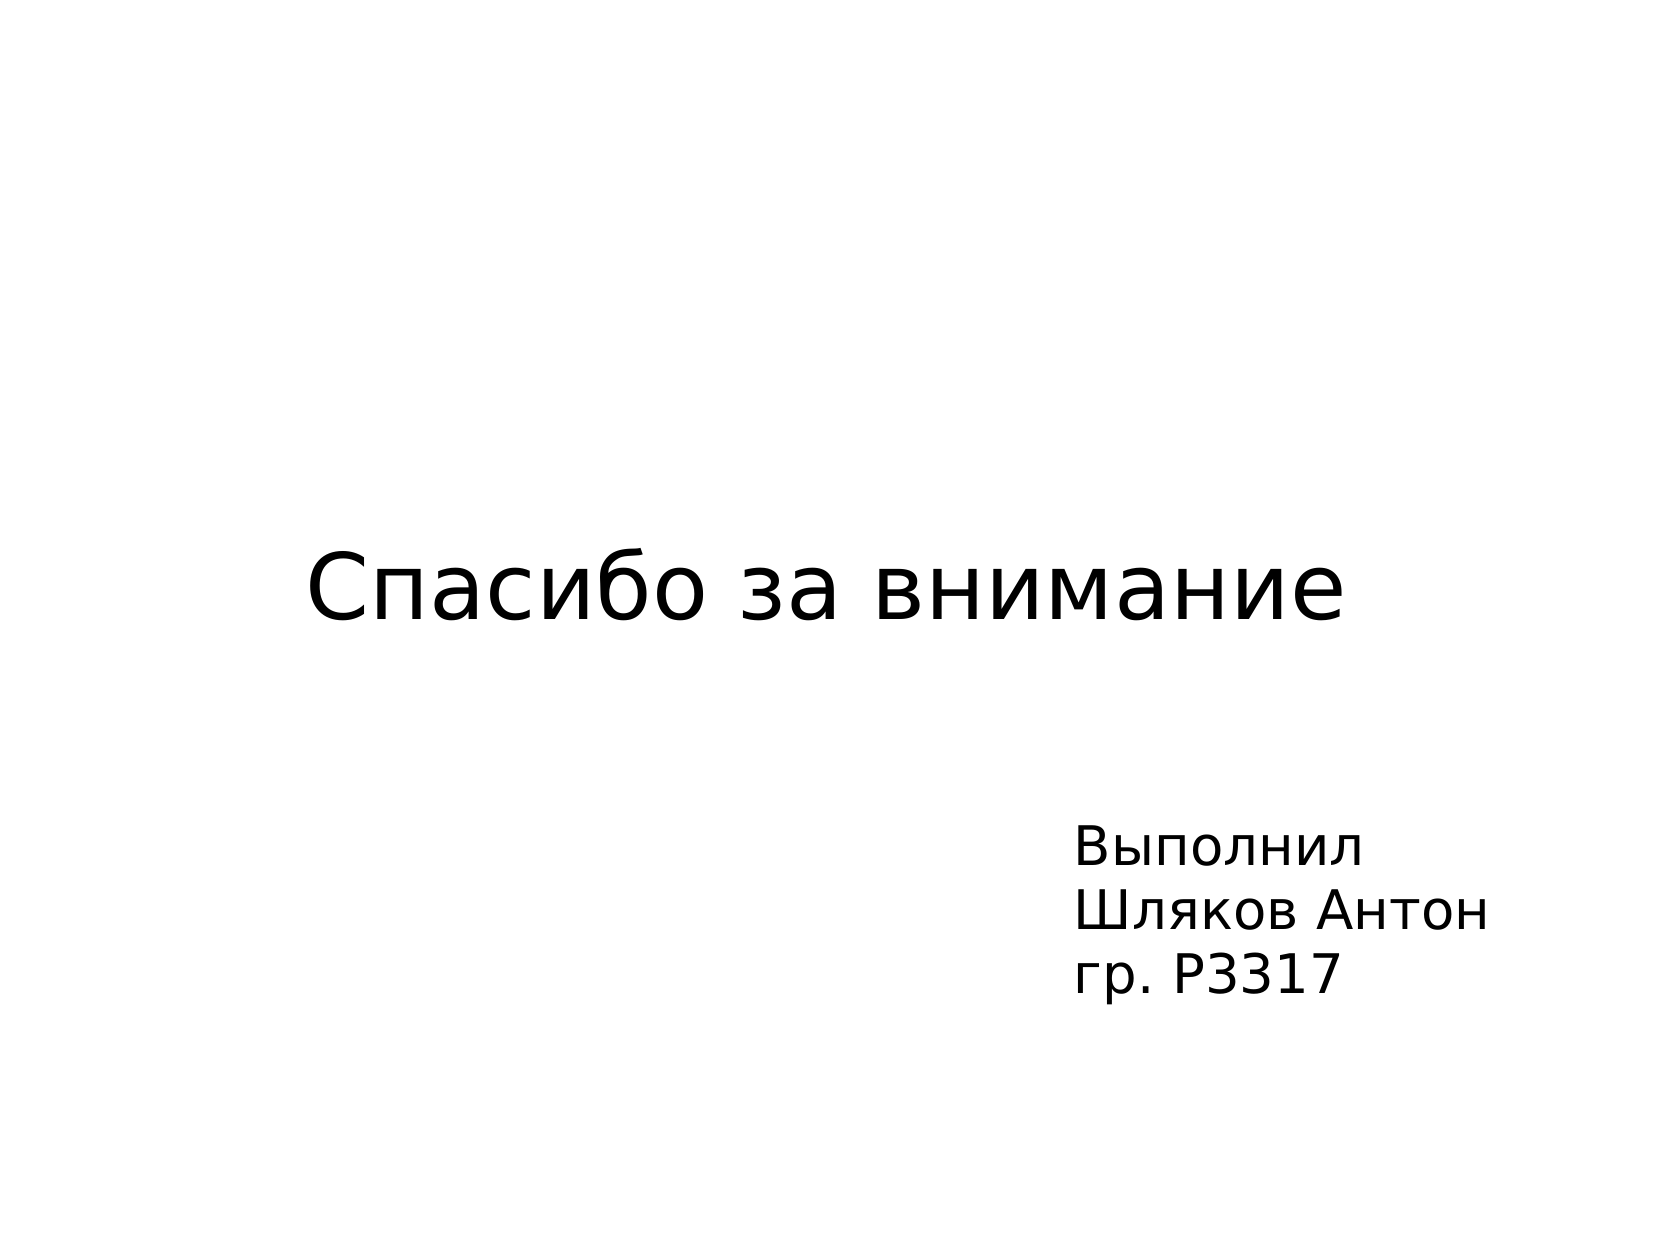

# Спасибо за внимание
Выполнил
Шляков Антон гр. P3317